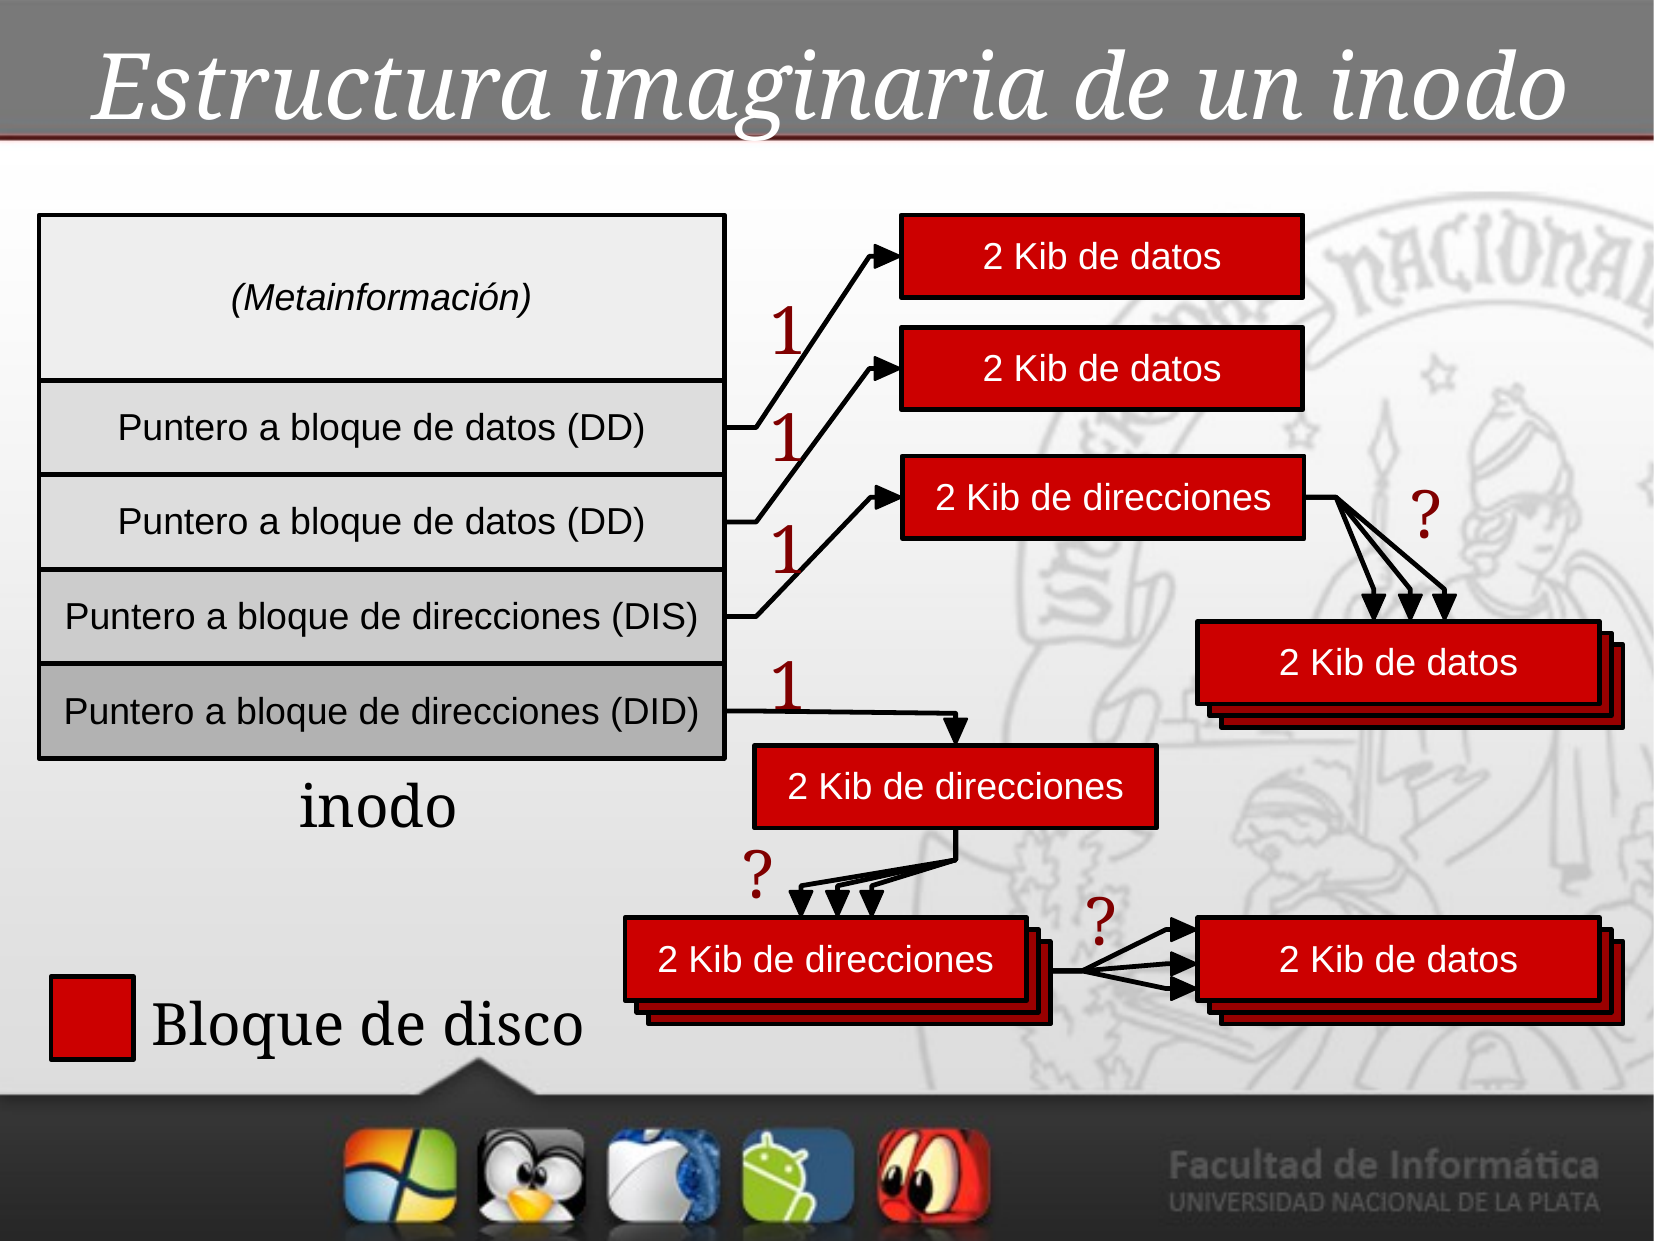

# Estructura imaginaria de un inodo
(Metainformación)
2 Kib de datos
1
2 Kib de datos
Puntero a bloque de datos (DD)
1
2 Kib de direcciones
?
Puntero a bloque de datos (DD)
1
Puntero a bloque de direcciones (DIS)
2 Kib de datos
2 Kib de direcciones
2 Kib de direcciones
1
Puntero a bloque de direcciones (DID)
2 Kib de direcciones
inodo
?
?
2 Kib de direcciones
2 Kib de direcciones
2 Kib de direcciones
2 Kib de datos
2 Kib de direcciones
2 Kib de direcciones
Bloque de disco